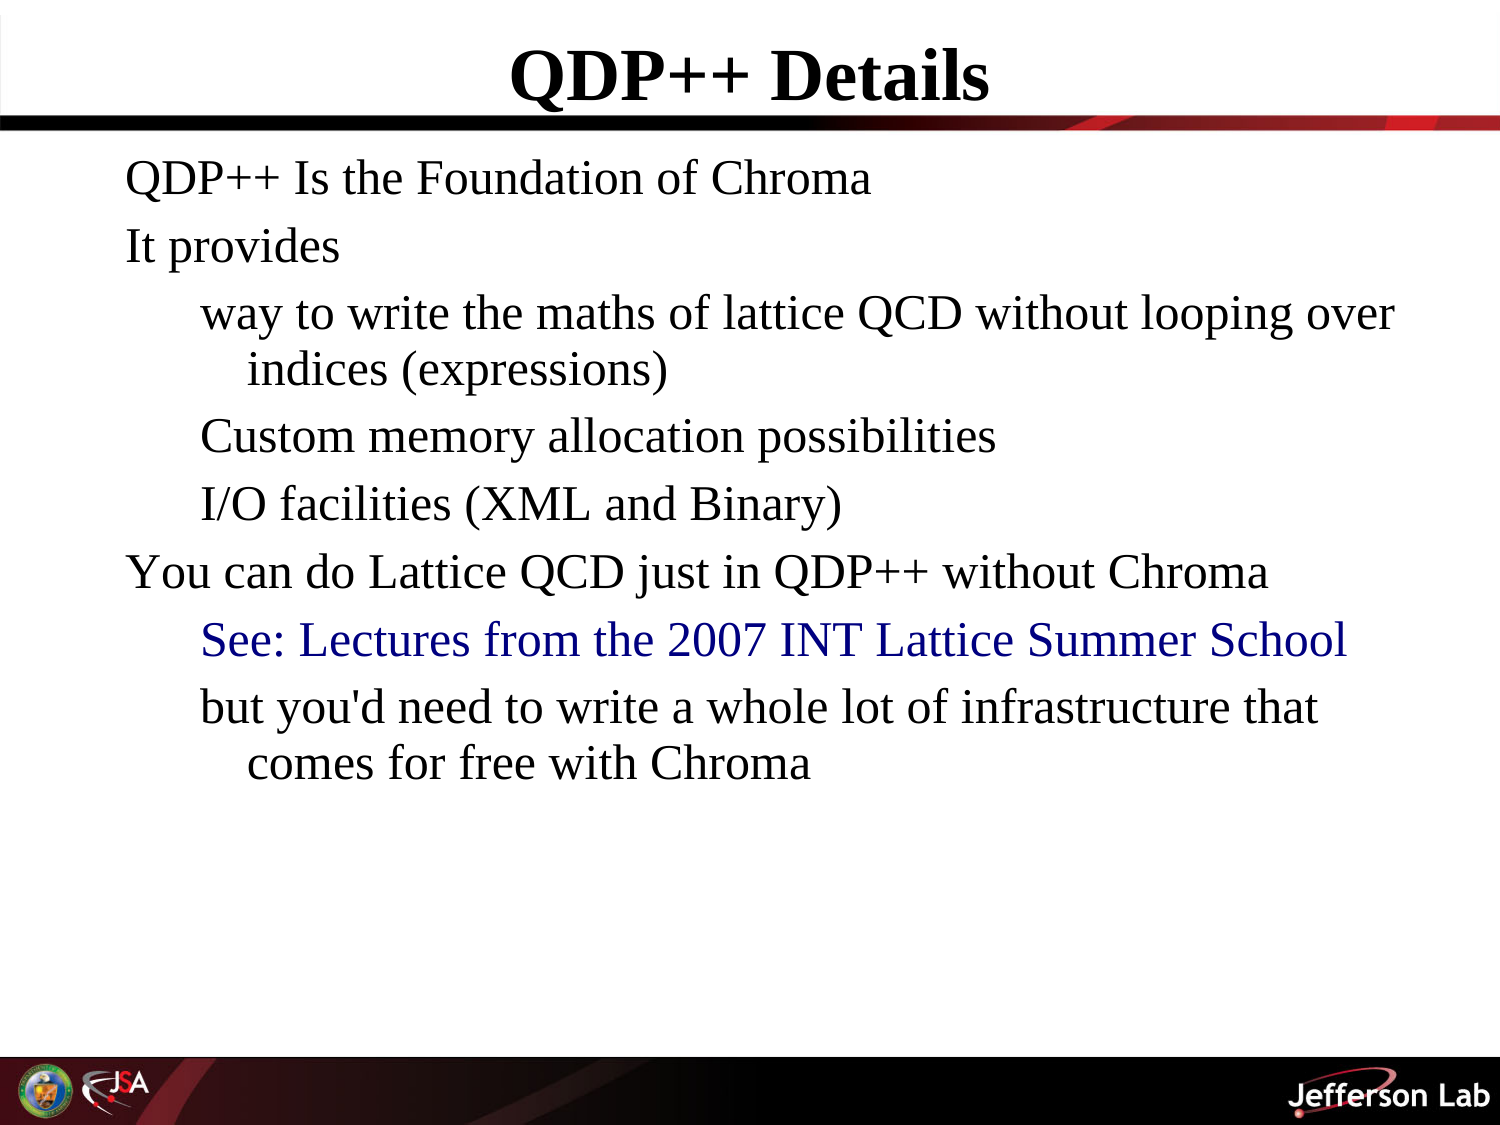

# QDP++ Details
QDP++ Is the Foundation of Chroma
It provides
way to write the maths of lattice QCD without looping over indices (expressions)
Custom memory allocation possibilities
I/O facilities (XML and Binary)
You can do Lattice QCD just in QDP++ without Chroma
See: Lectures from the 2007 INT Lattice Summer School
but you'd need to write a whole lot of infrastructure that comes for free with Chroma